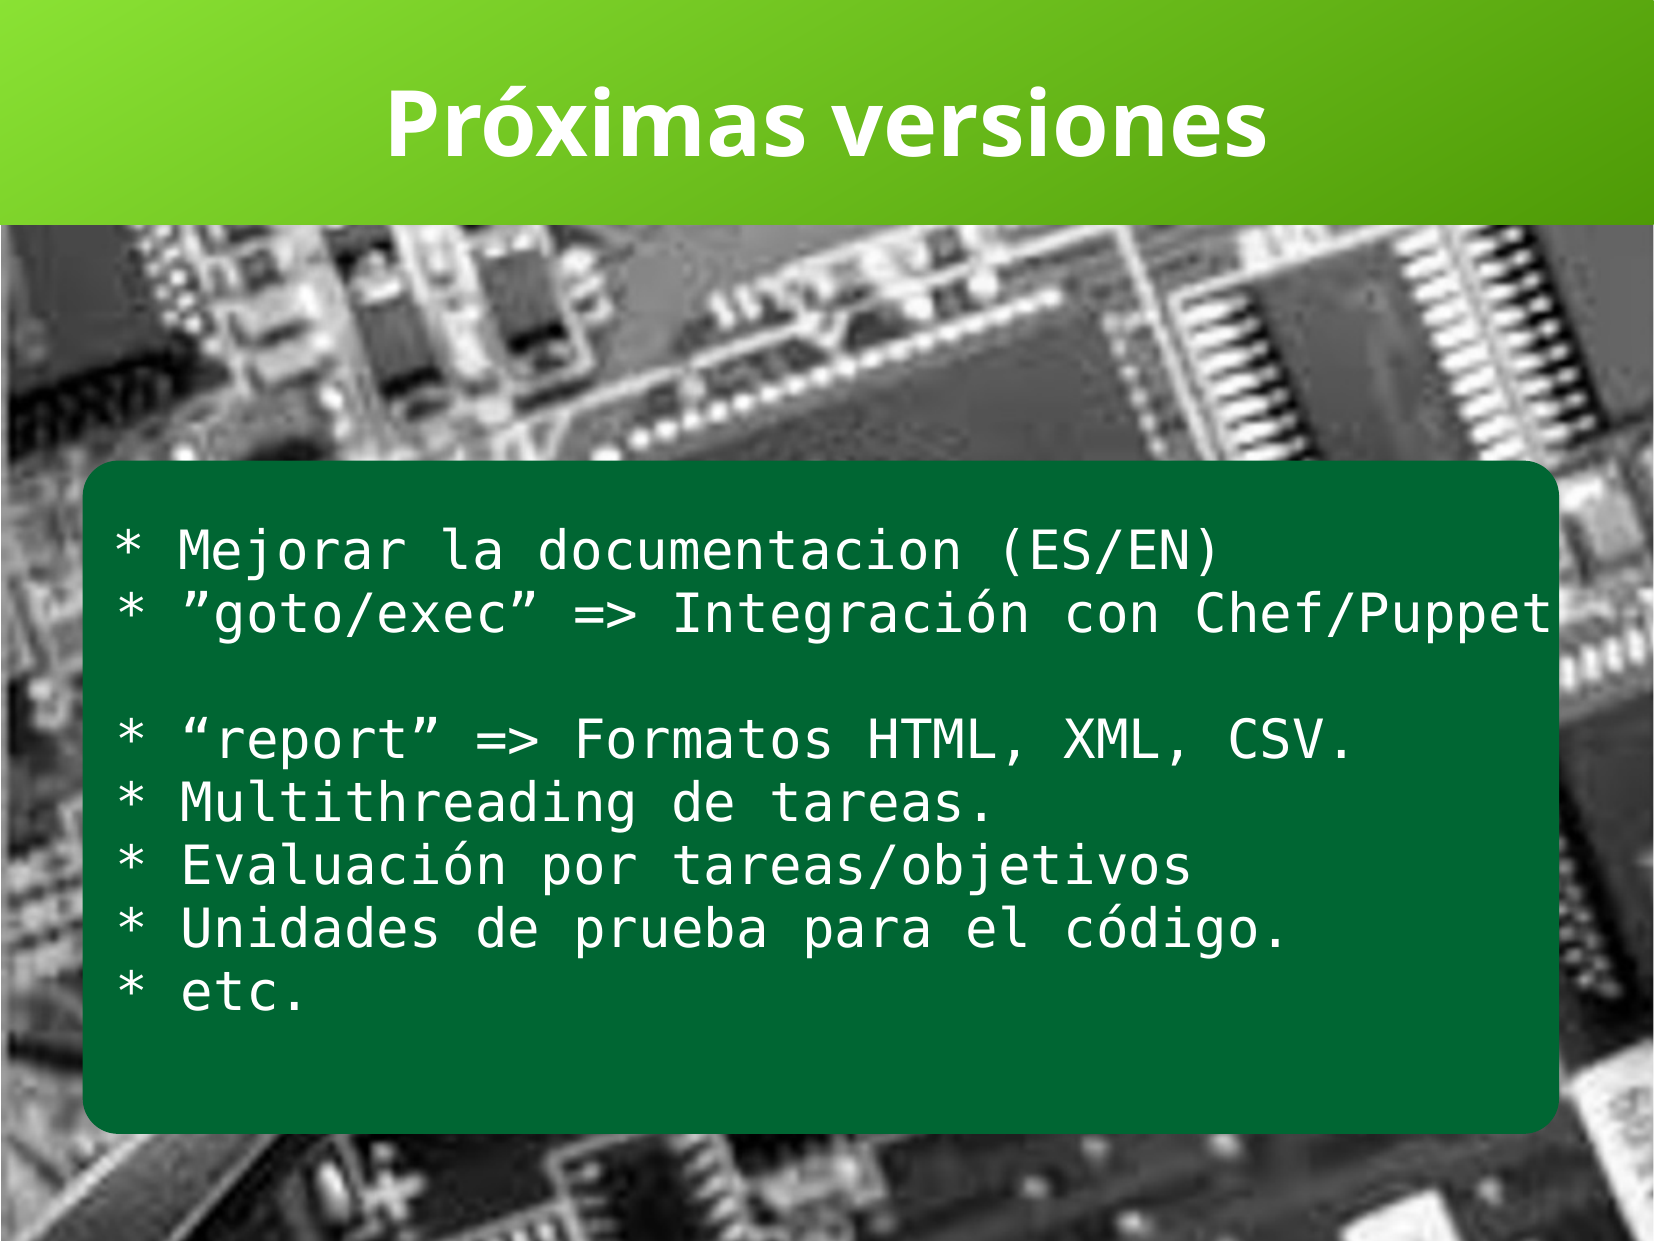

# Próximas versiones
 * Mejorar la documentacion (ES/EN)
 * ”goto/exec” => Integración con Chef/Puppet
 * “report” => Formatos HTML, XML, CSV.
 * Multithreading de tareas.
 * Evaluación por tareas/objetivos
 * Unidades de prueba para el código.
 * etc.